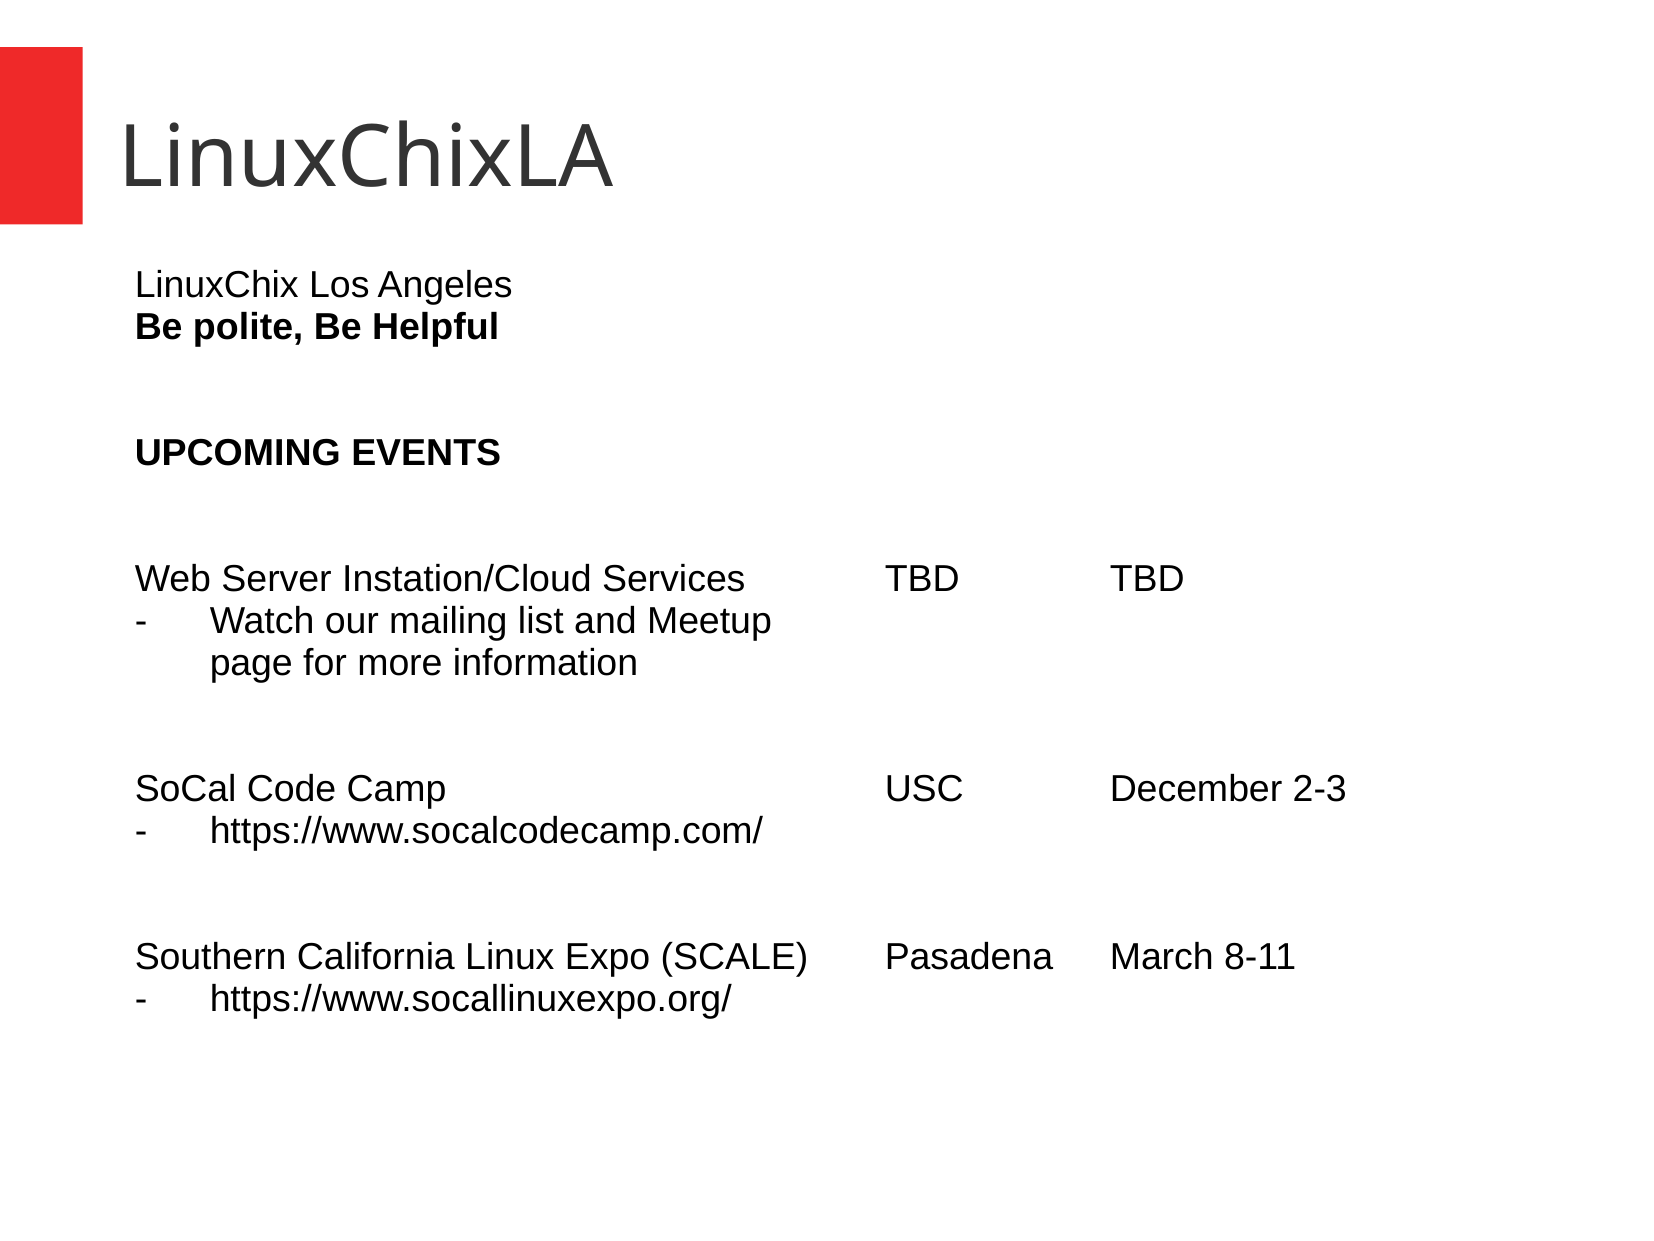

# LinuxChixLA
LinuxChix Los Angeles
Be polite, Be Helpful
UPCOMING EVENTS
Web Server Instation/Cloud Services		TBD		TBD
-	Watch our mailing list and Meetup
	page for more information
SoCal Code Camp						USC		December 2-3
-	https://www.socalcodecamp.com/
Southern California Linux Expo (SCALE)		Pasadena	March 8-11
-	https://www.socallinuxexpo.org/